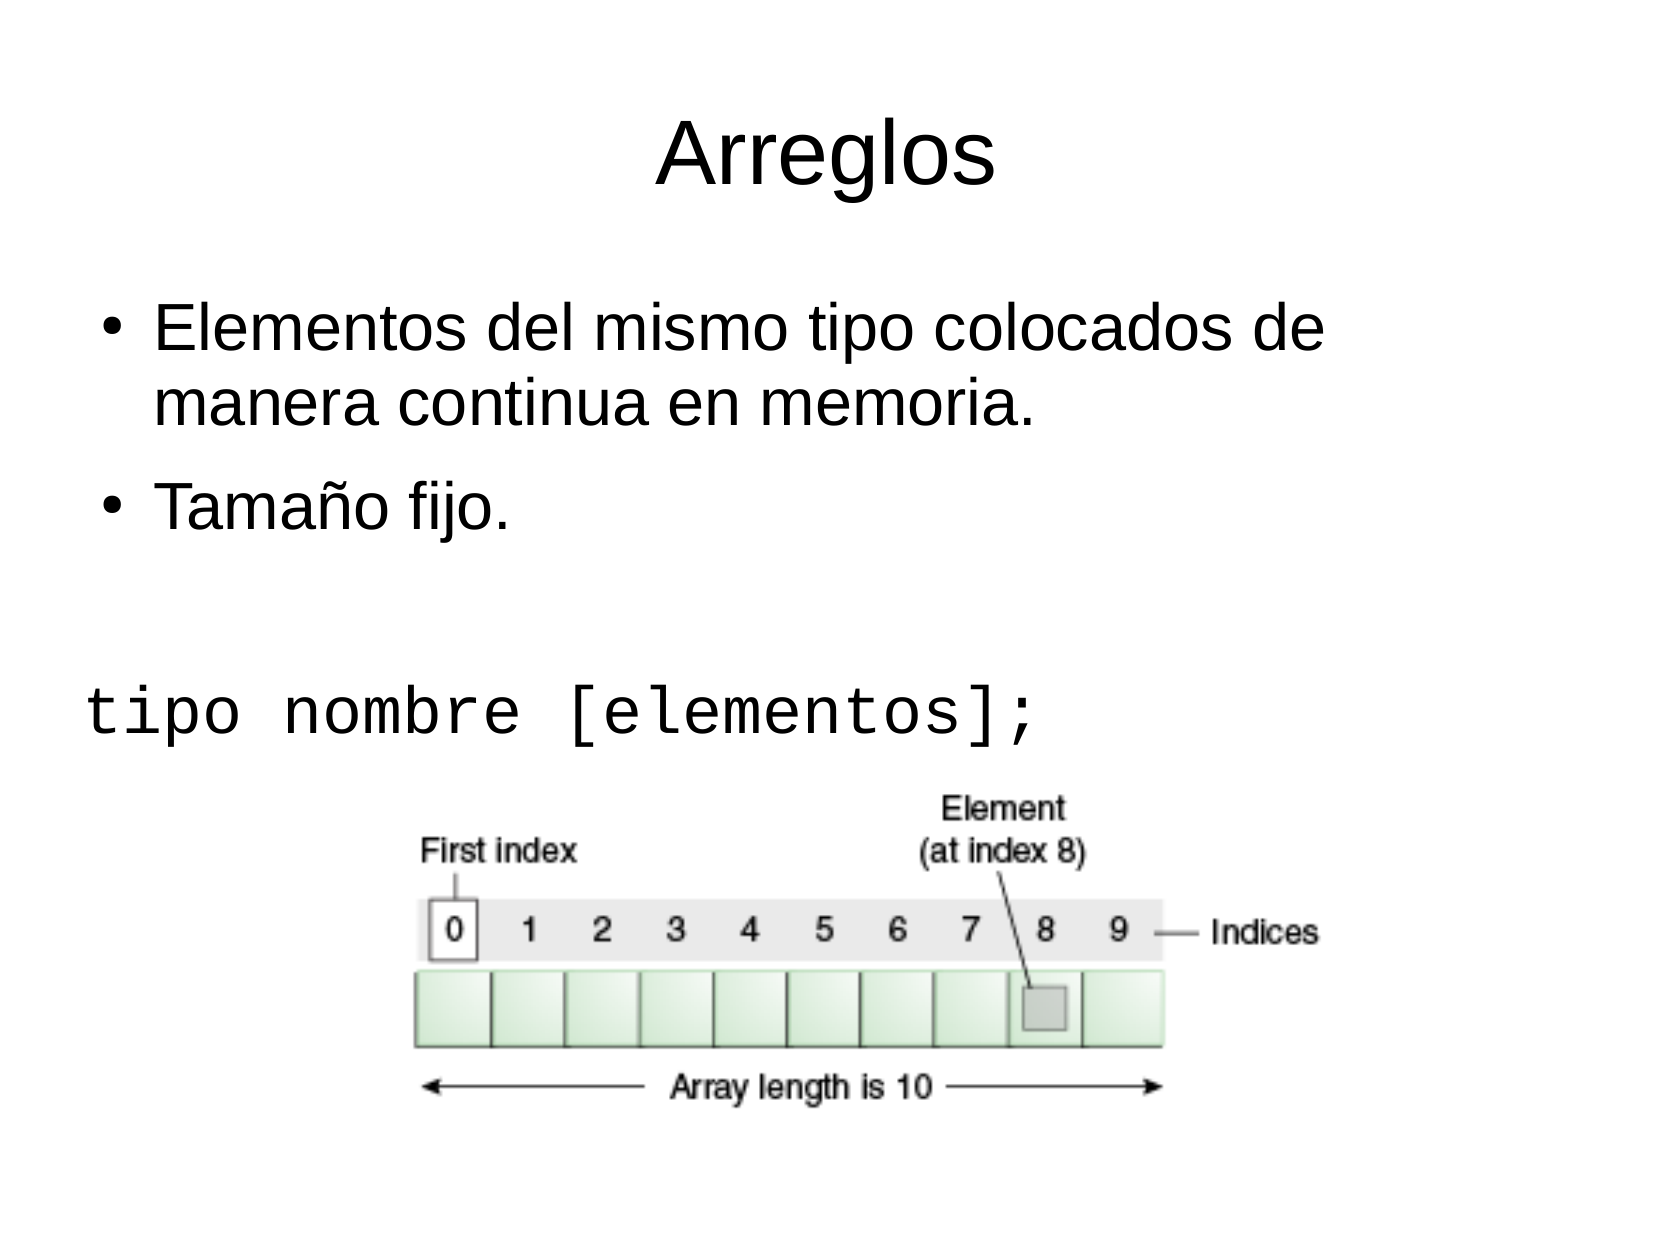

# Arreglos
Elementos del mismo tipo colocados de manera continua en memoria.
Tamaño fijo.
tipo nombre [elementos];